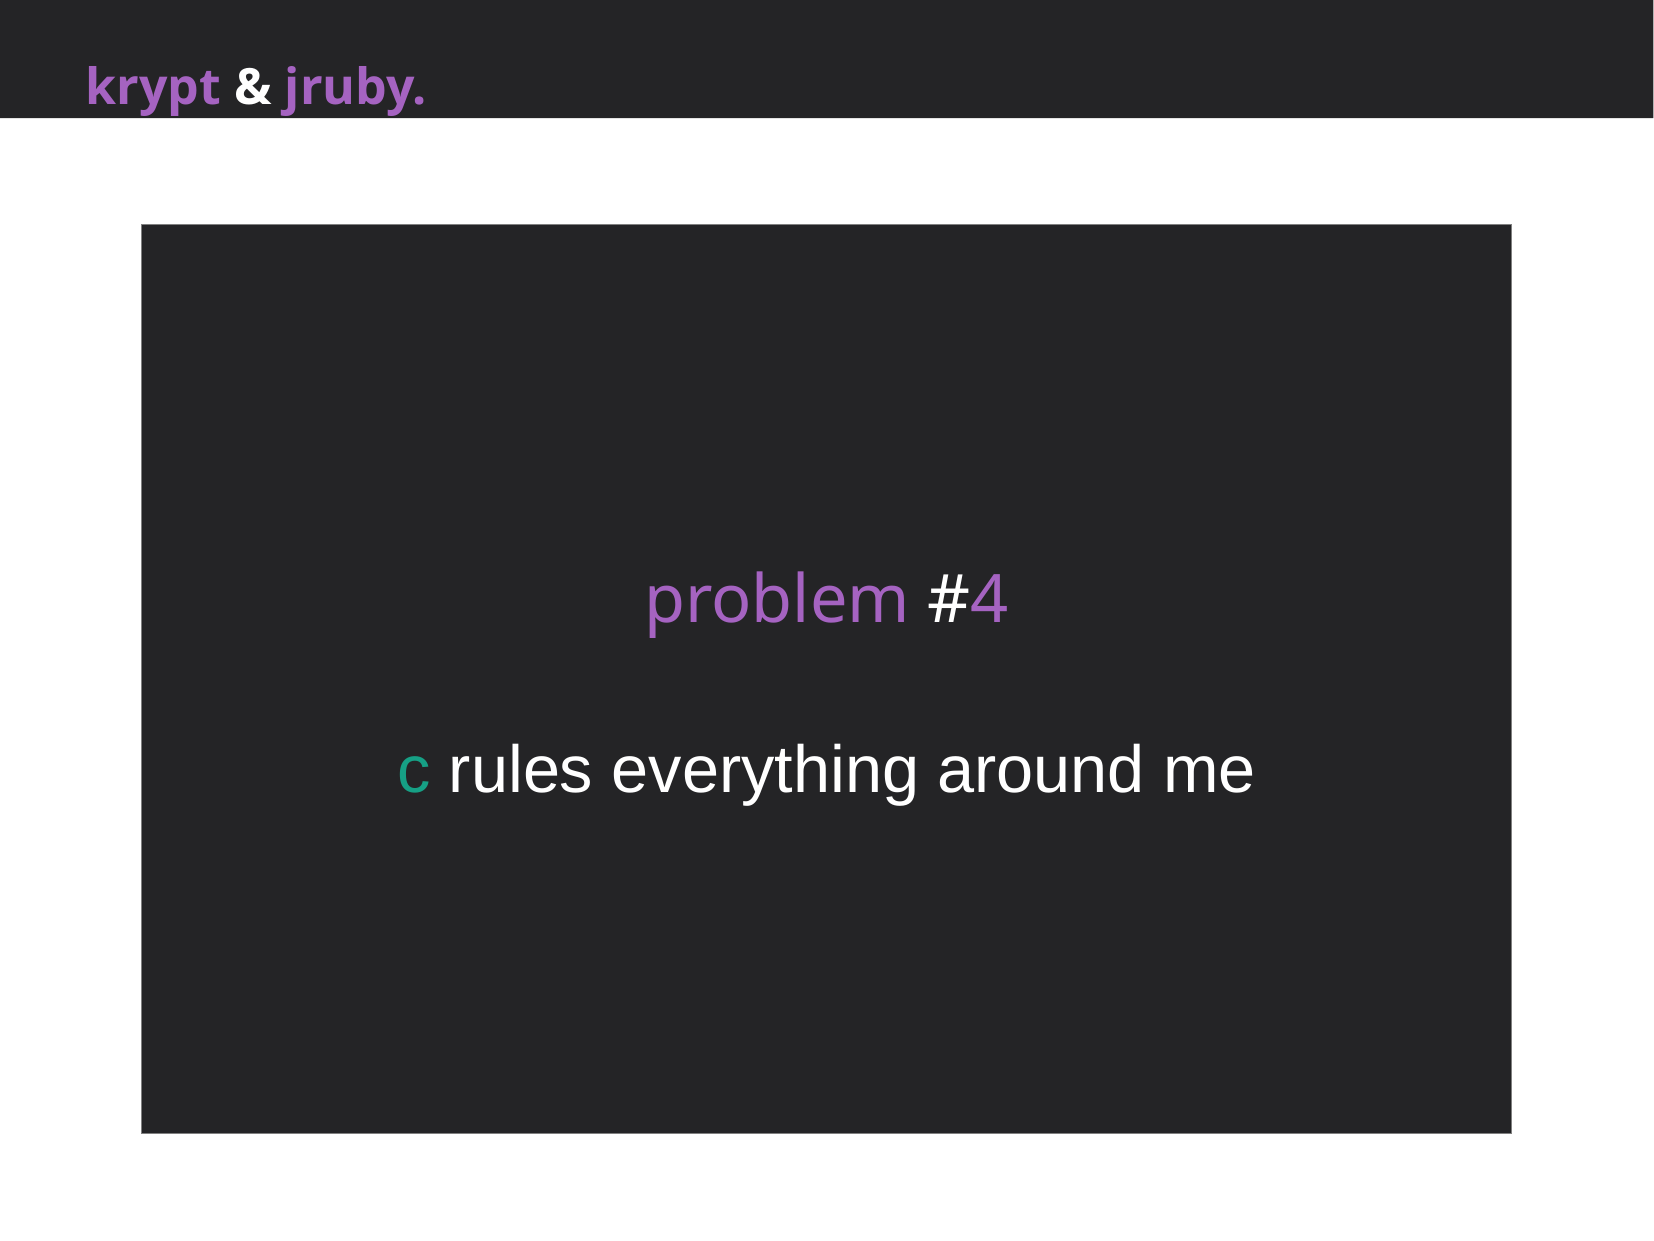

krypt & jruby.
problem #4
c rules everything around me